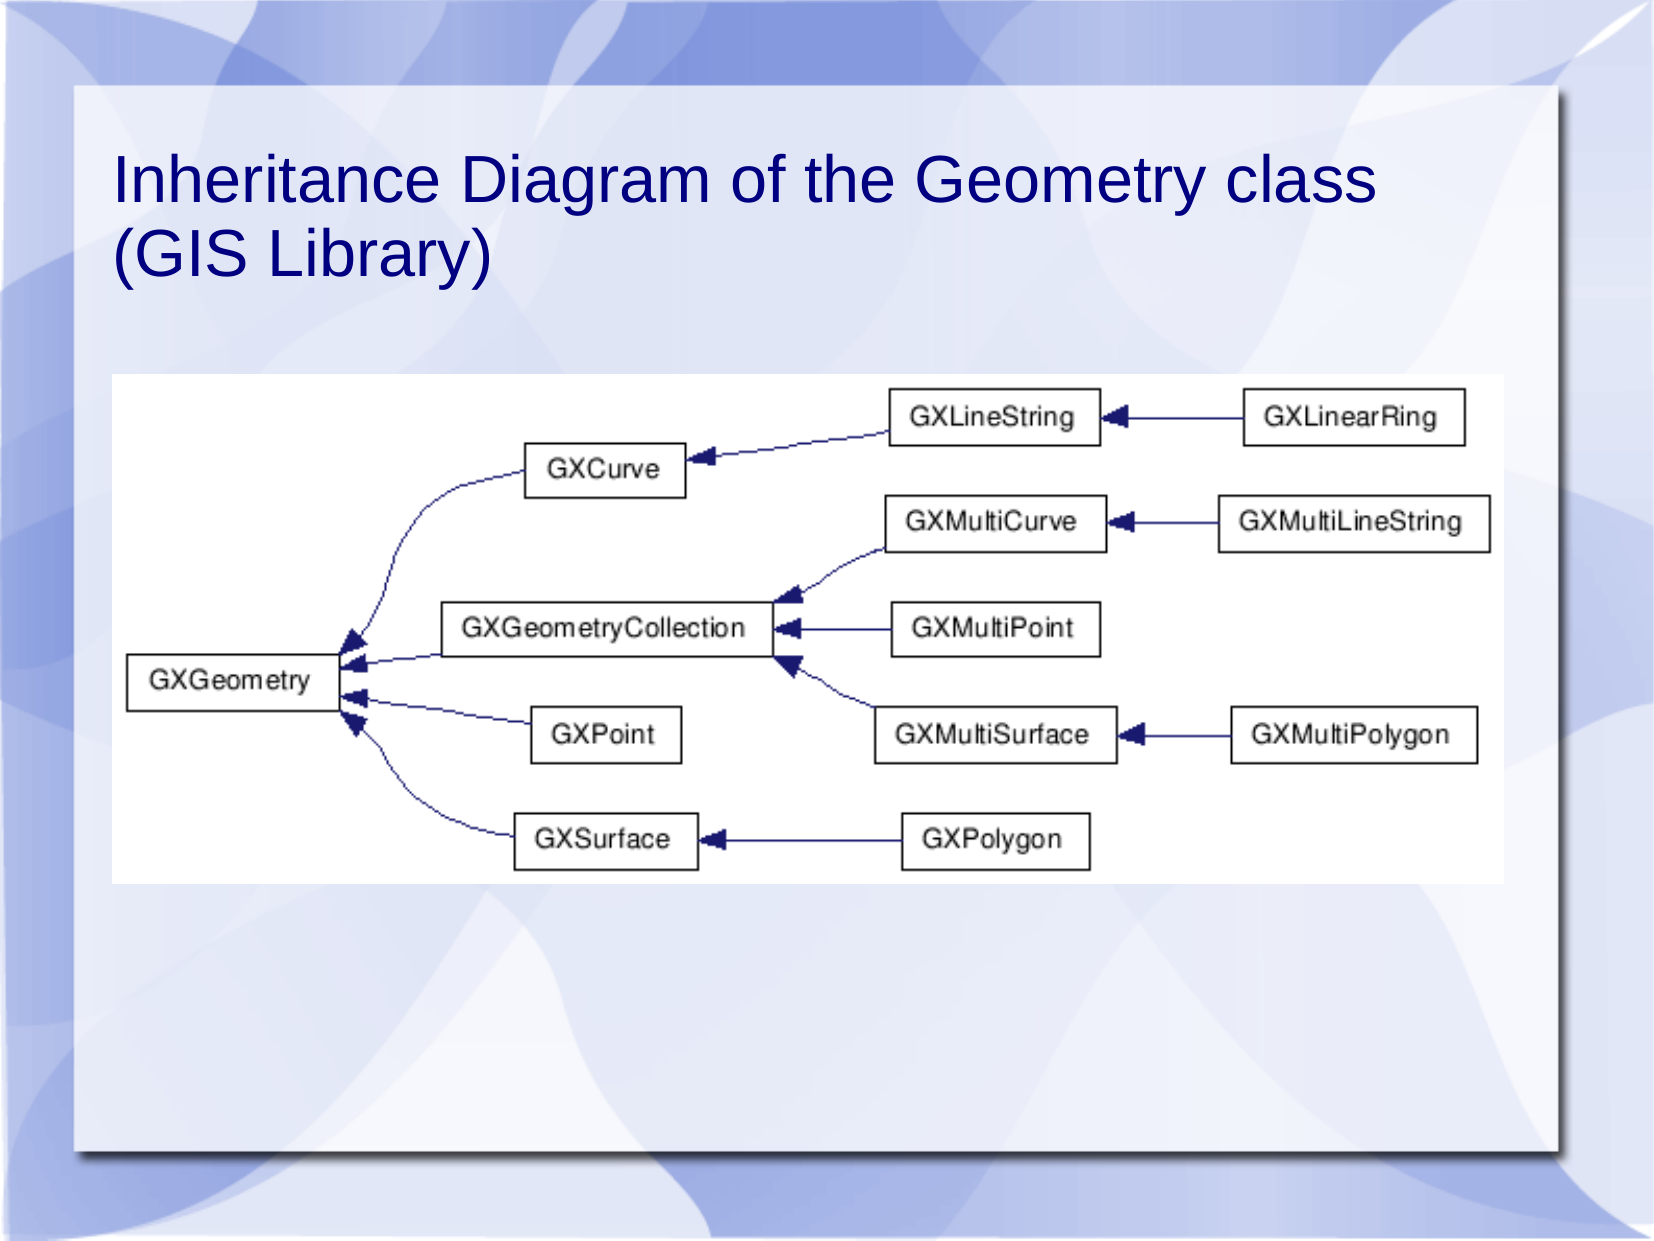

# Inheritance Diagram of the Geometry class (GIS Library)